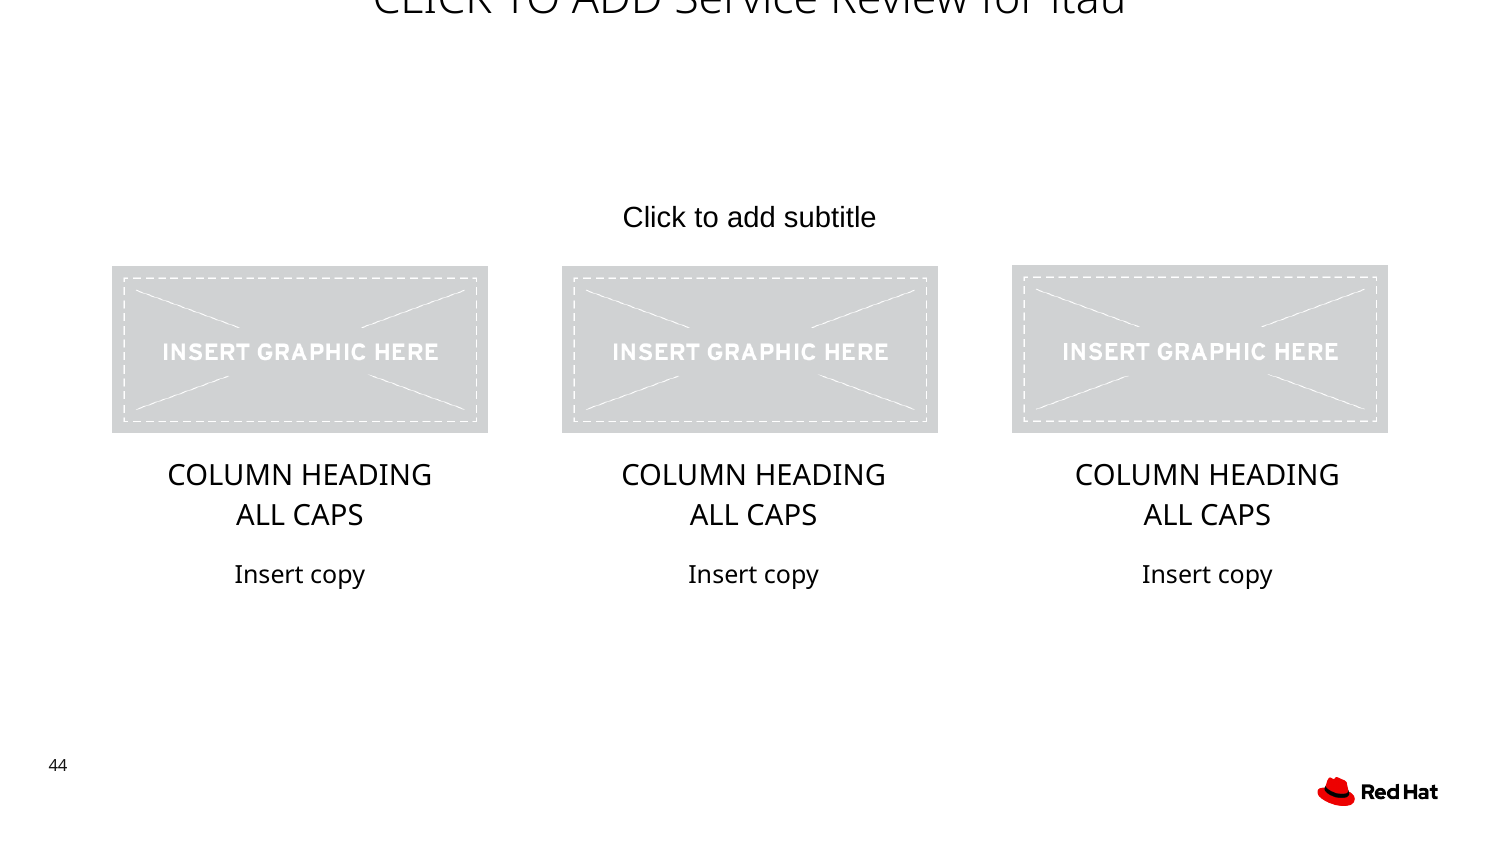

# CLICK TO ADD Service Review for itau
Click to add subtitle
COLUMN HEADING
ALL CAPS
COLUMN HEADING
ALL CAPS
COLUMN HEADING
ALL CAPS
Insert copy
Insert copy
Insert copy
44